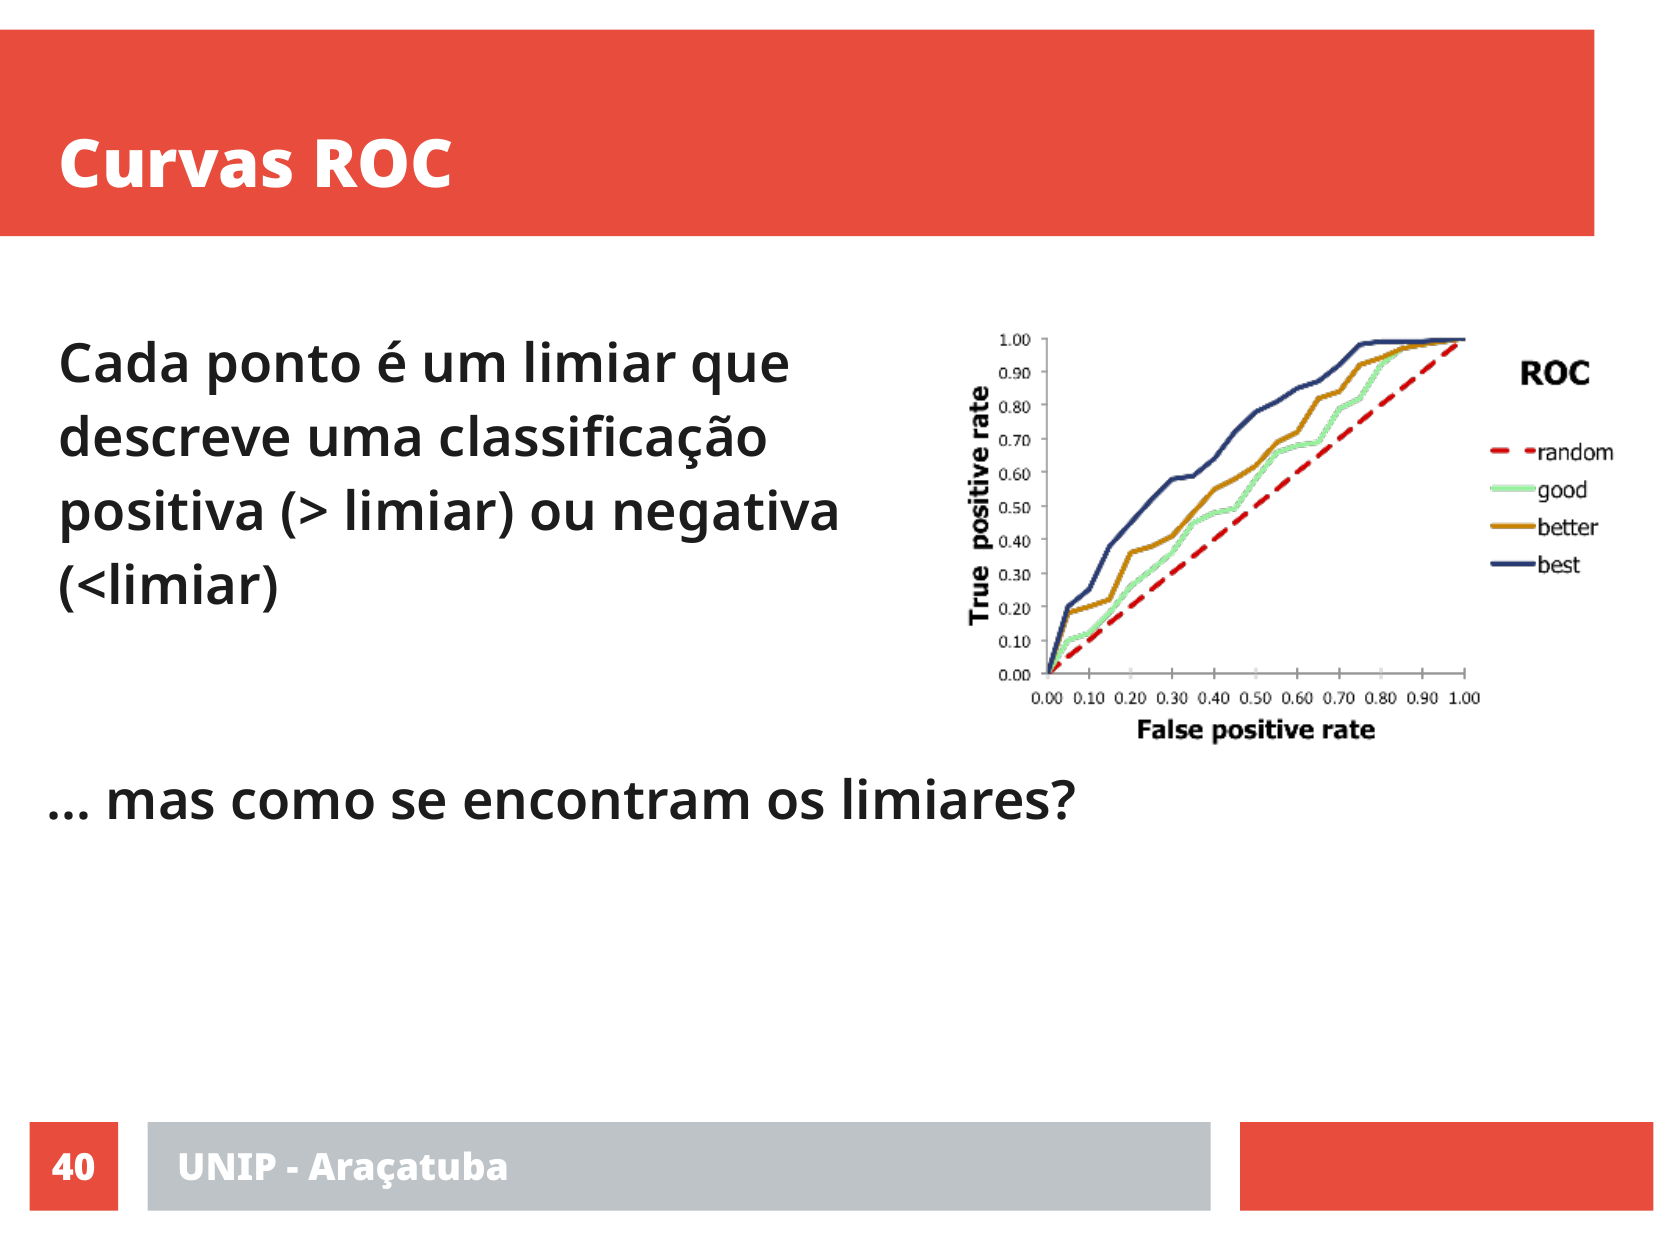

# Curvas ROC
Cada ponto é um limiar que descreve uma classificação positiva (> limiar) ou negativa (<limiar)
… mas como se encontram os limiares?
40
UNIP - Araçatuba